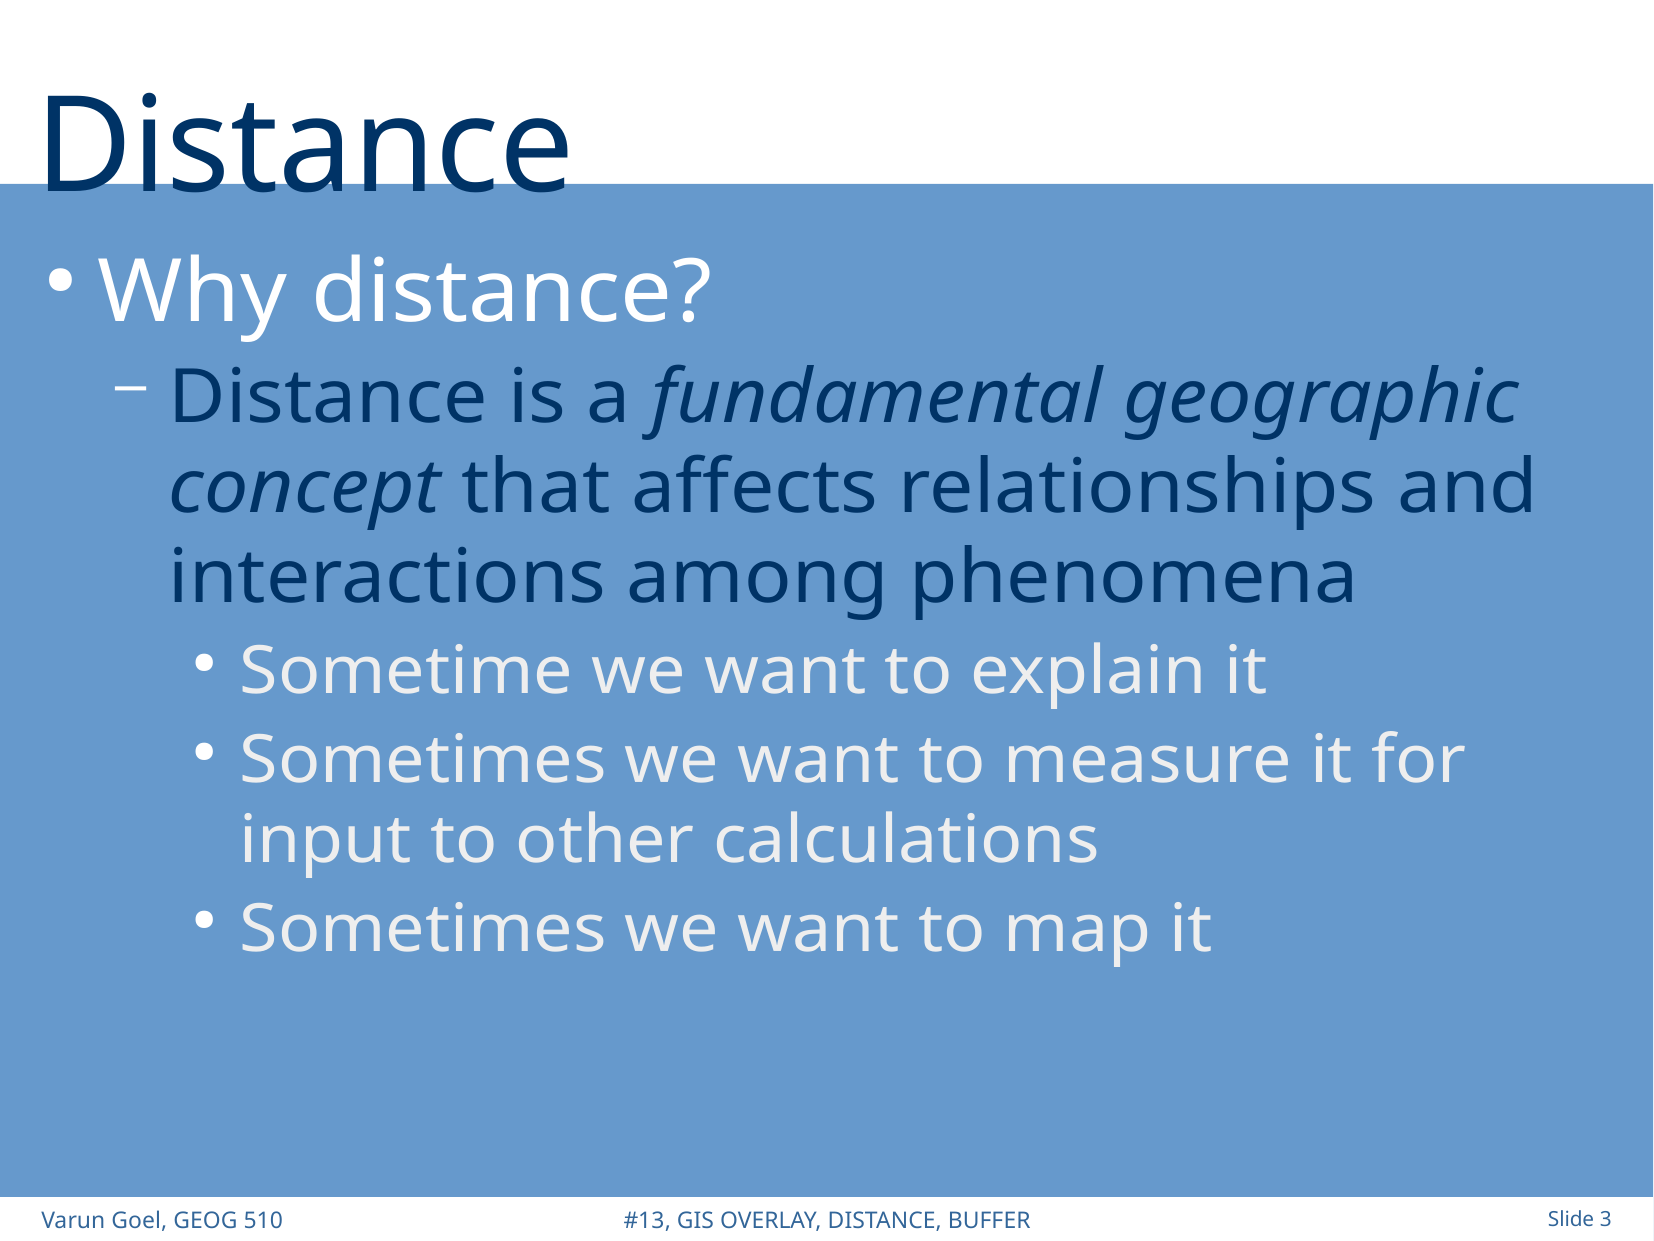

# Distance
Why distance?
Distance is a fundamental geographic concept that affects relationships and interactions among phenomena
Sometime we want to explain it
Sometimes we want to measure it for input to other calculations
Sometimes we want to map it
#13, GIS OVERLAY, DISTANCE, BUFFER
3